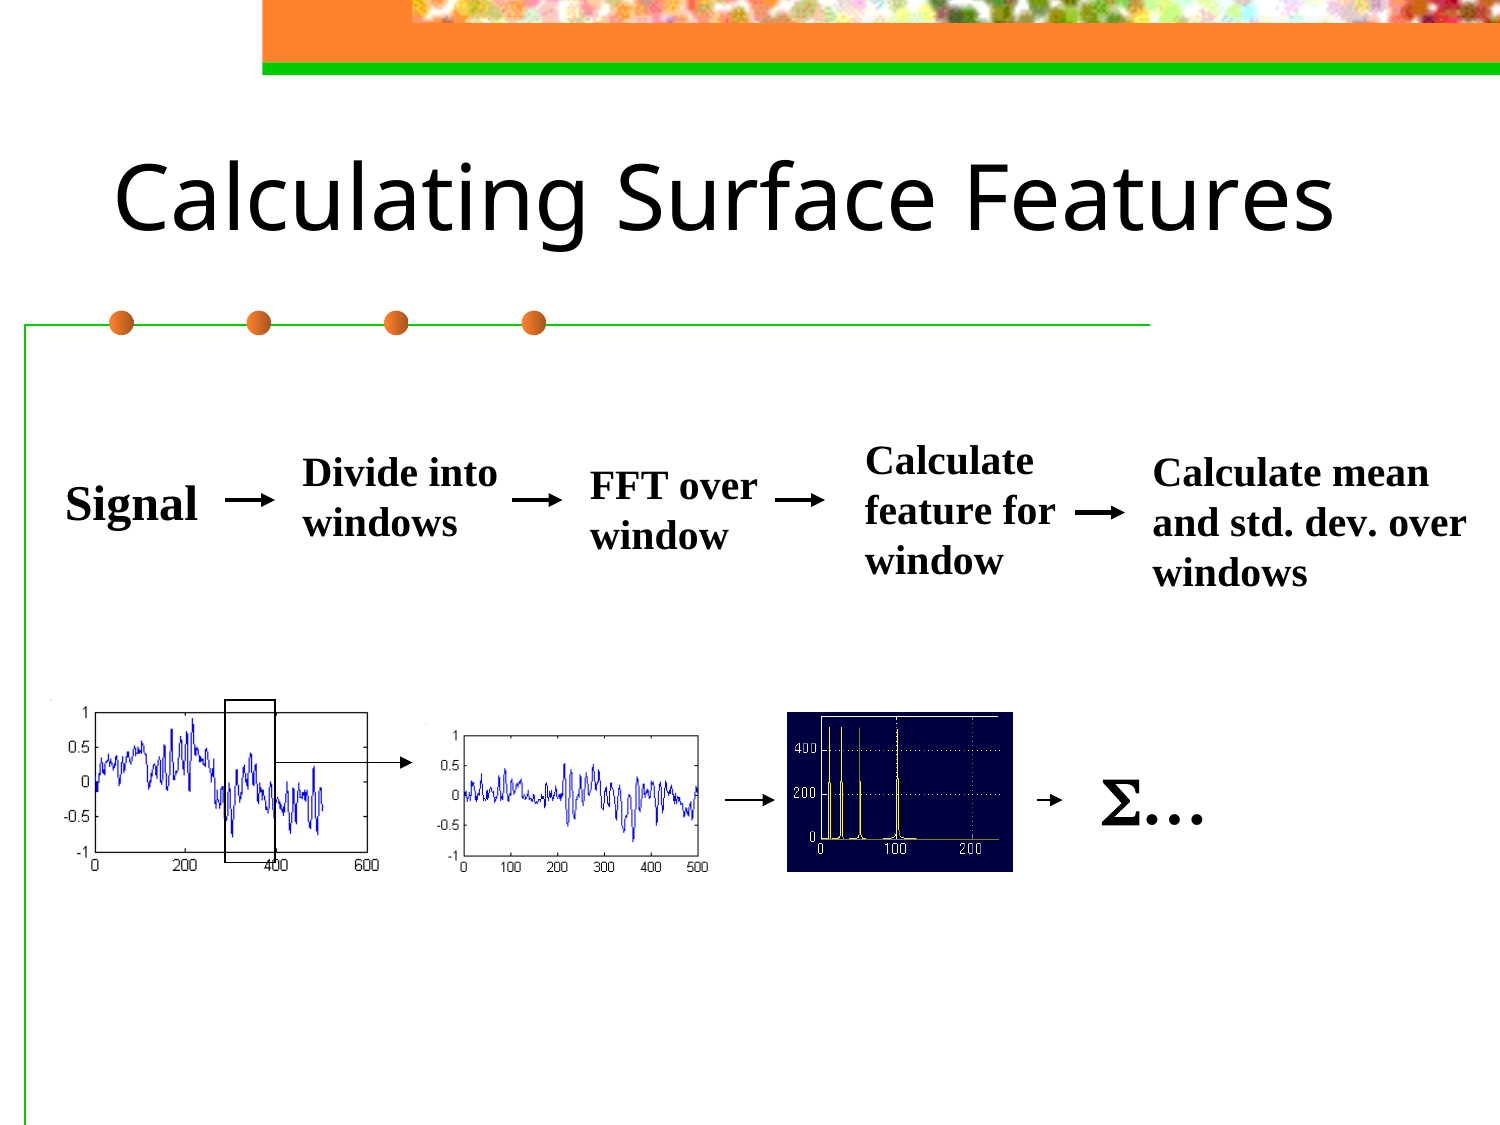

# Calculating Surface Features
Calculate feature for window
…
Divide into windows
Calculate mean and std. dev. over windows
FFT over window
Signal